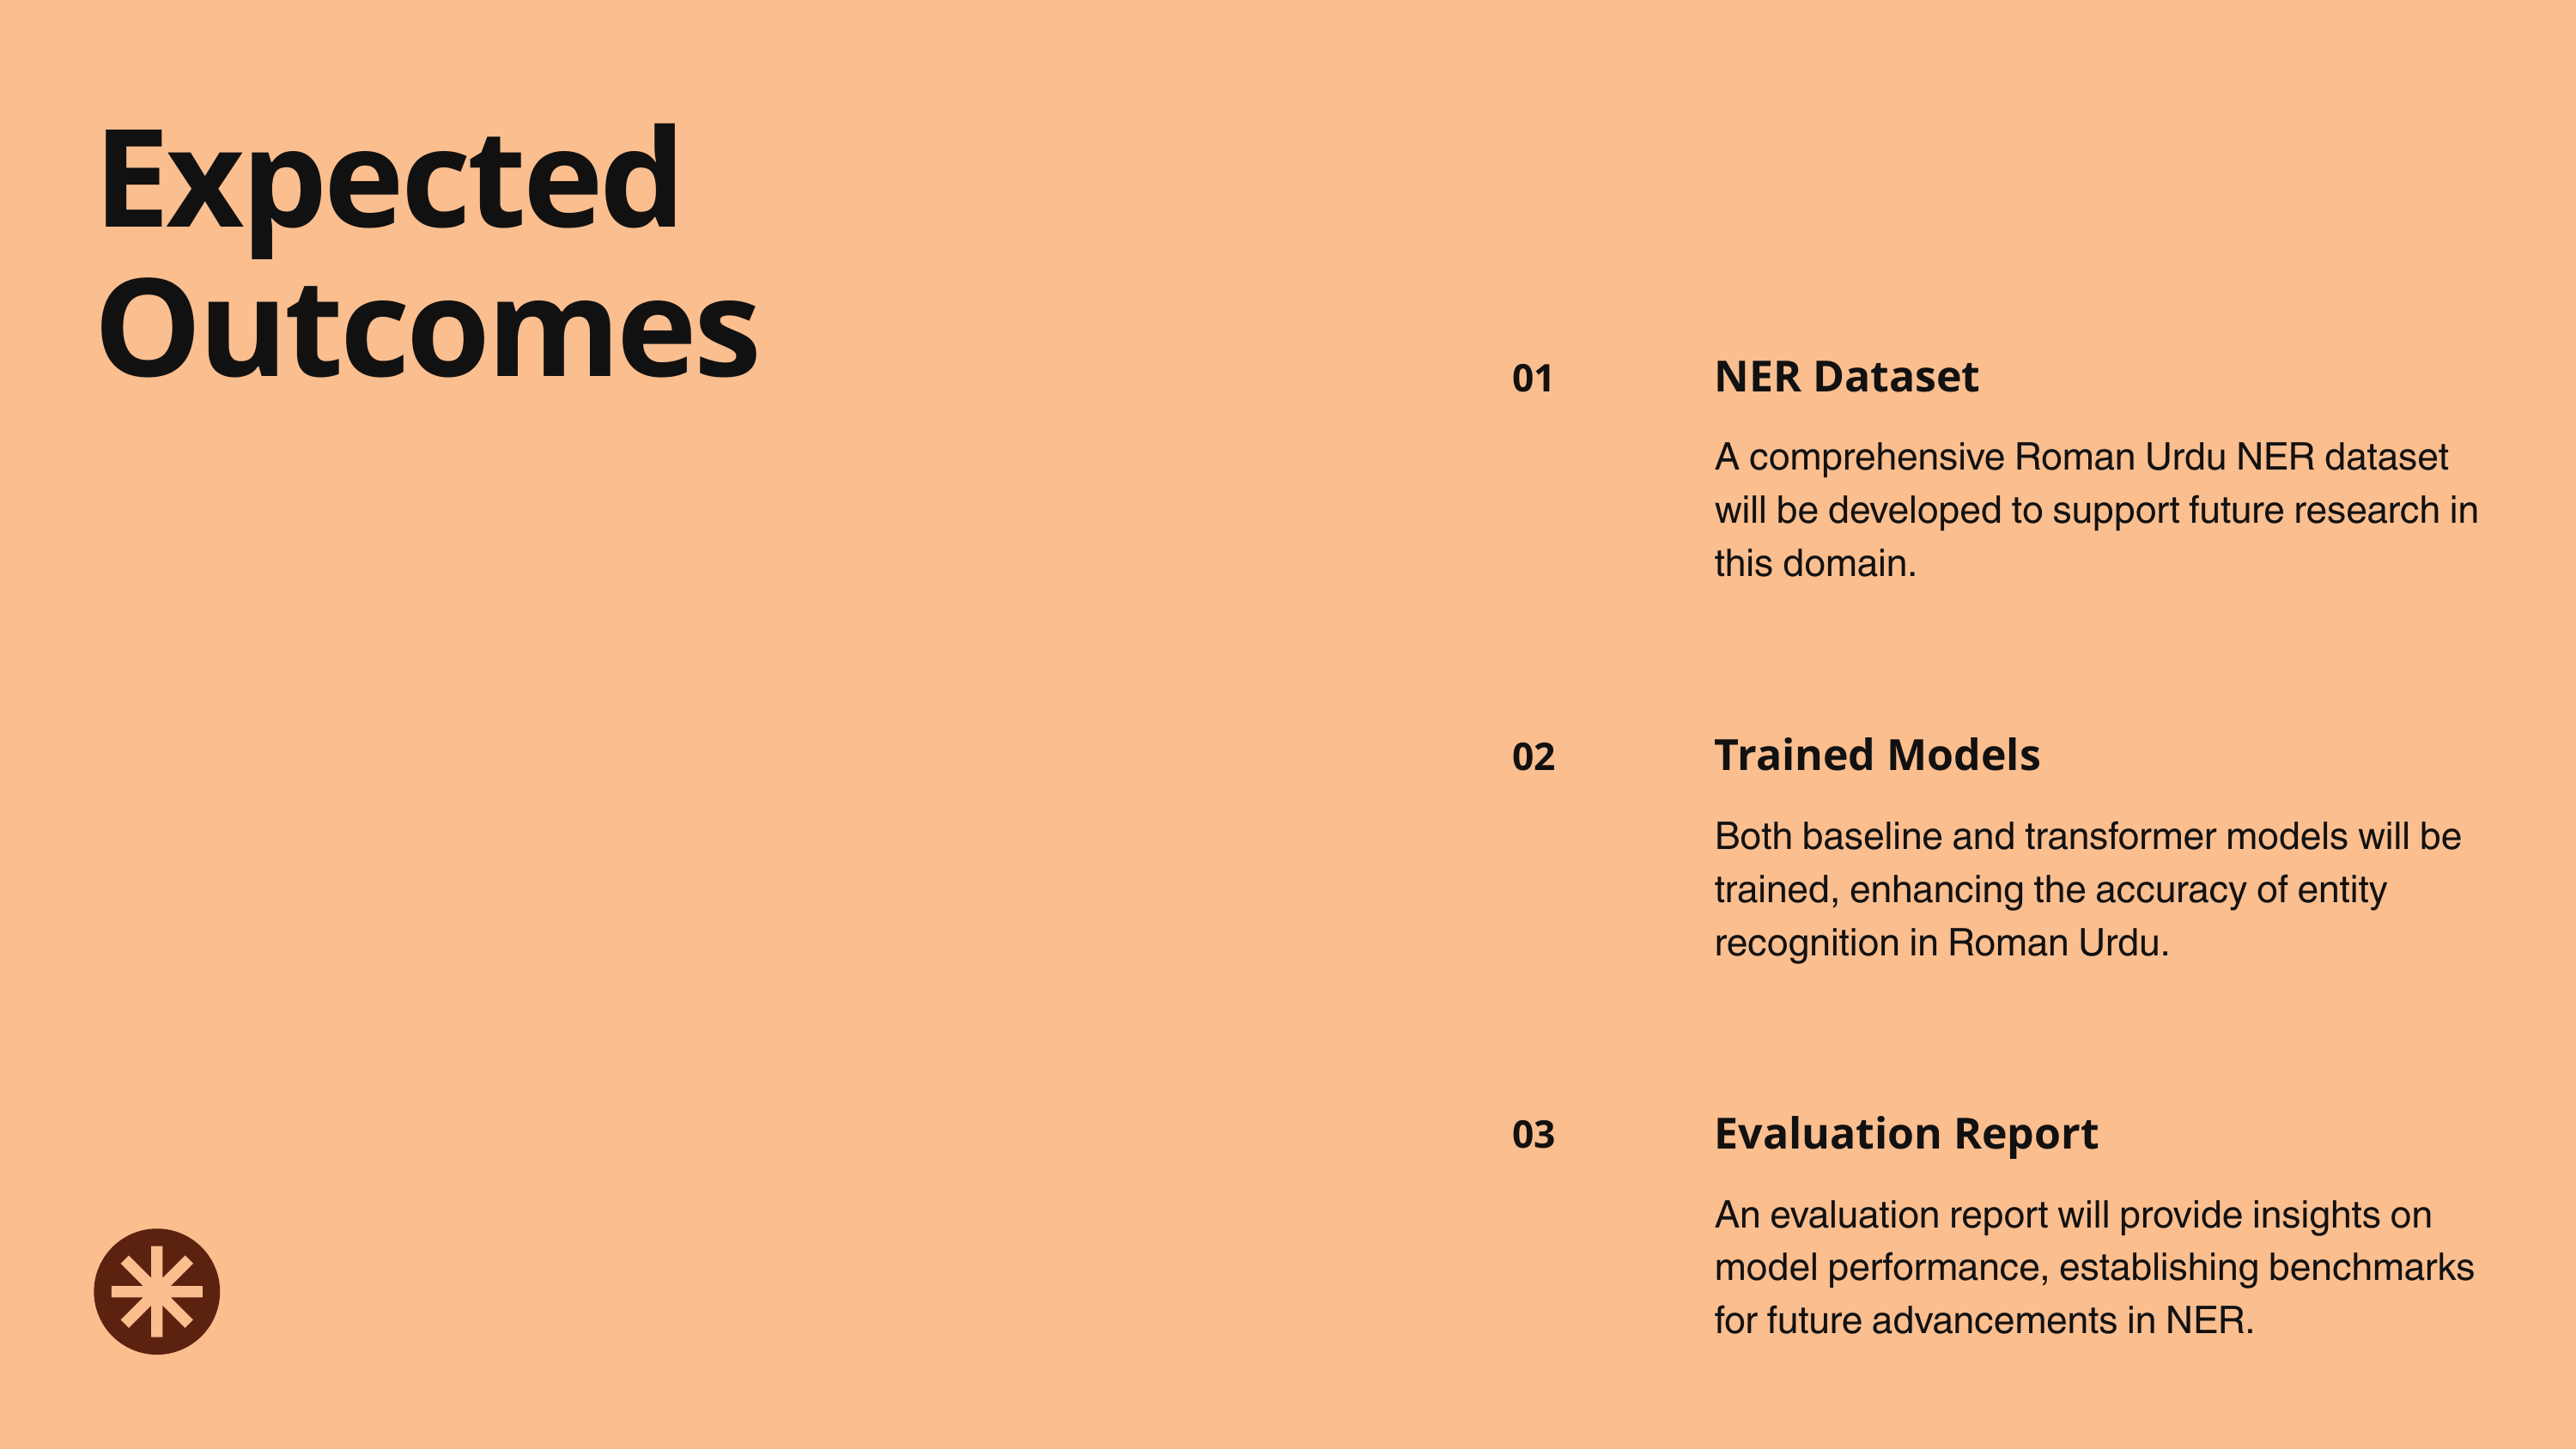

Expected Outcomes
NER Dataset
A comprehensive Roman Urdu NER dataset will be developed to support future research in this domain.
01
Trained Models
Both baseline and transformer models will be trained, enhancing the accuracy of entity recognition in Roman Urdu.
02
Evaluation Report
An evaluation report will provide insights on model performance, establishing benchmarks for future advancements in NER.
03